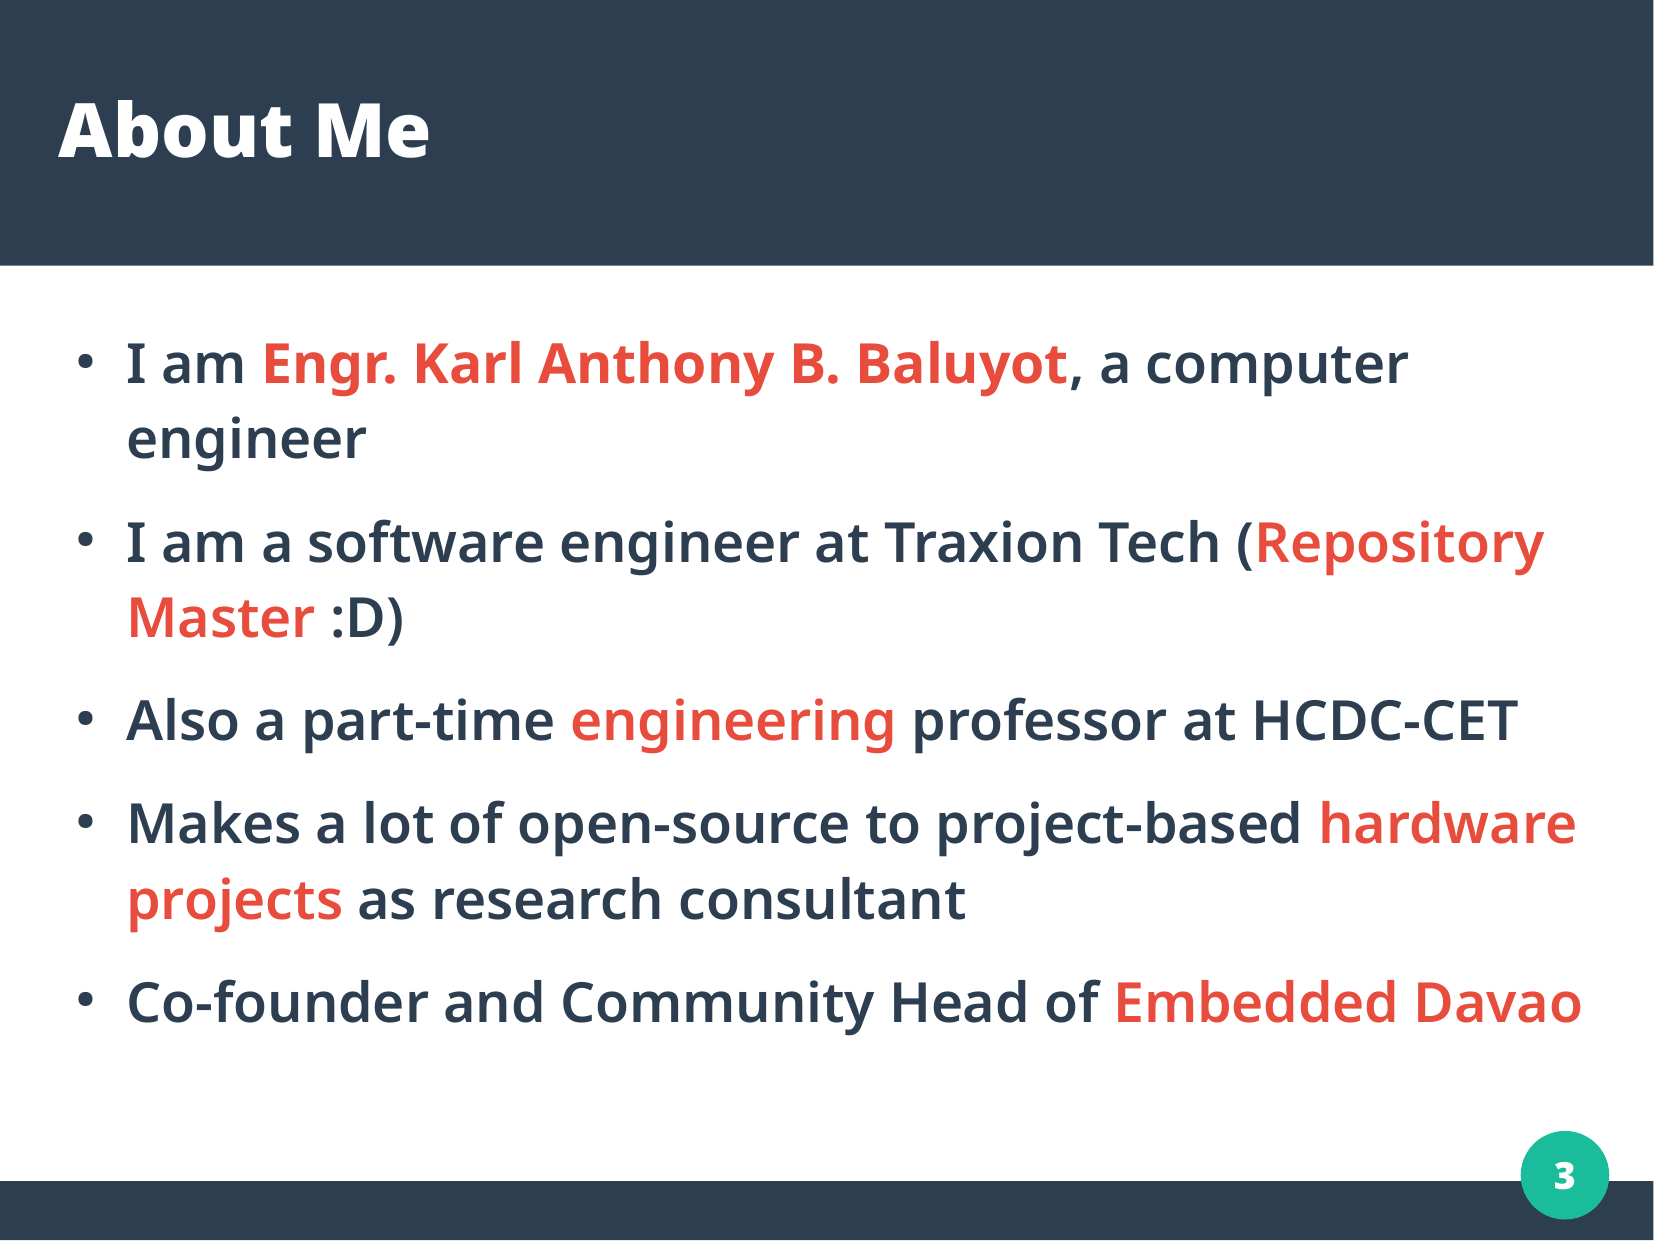

# About Me
I am Engr. Karl Anthony B. Baluyot, a computer engineer
I am a software engineer at Traxion Tech (Repository Master :D)
Also a part-time engineering professor at HCDC-CET
Makes a lot of open-source to project-based hardware projects as research consultant
Co-founder and Community Head of Embedded Davao
3